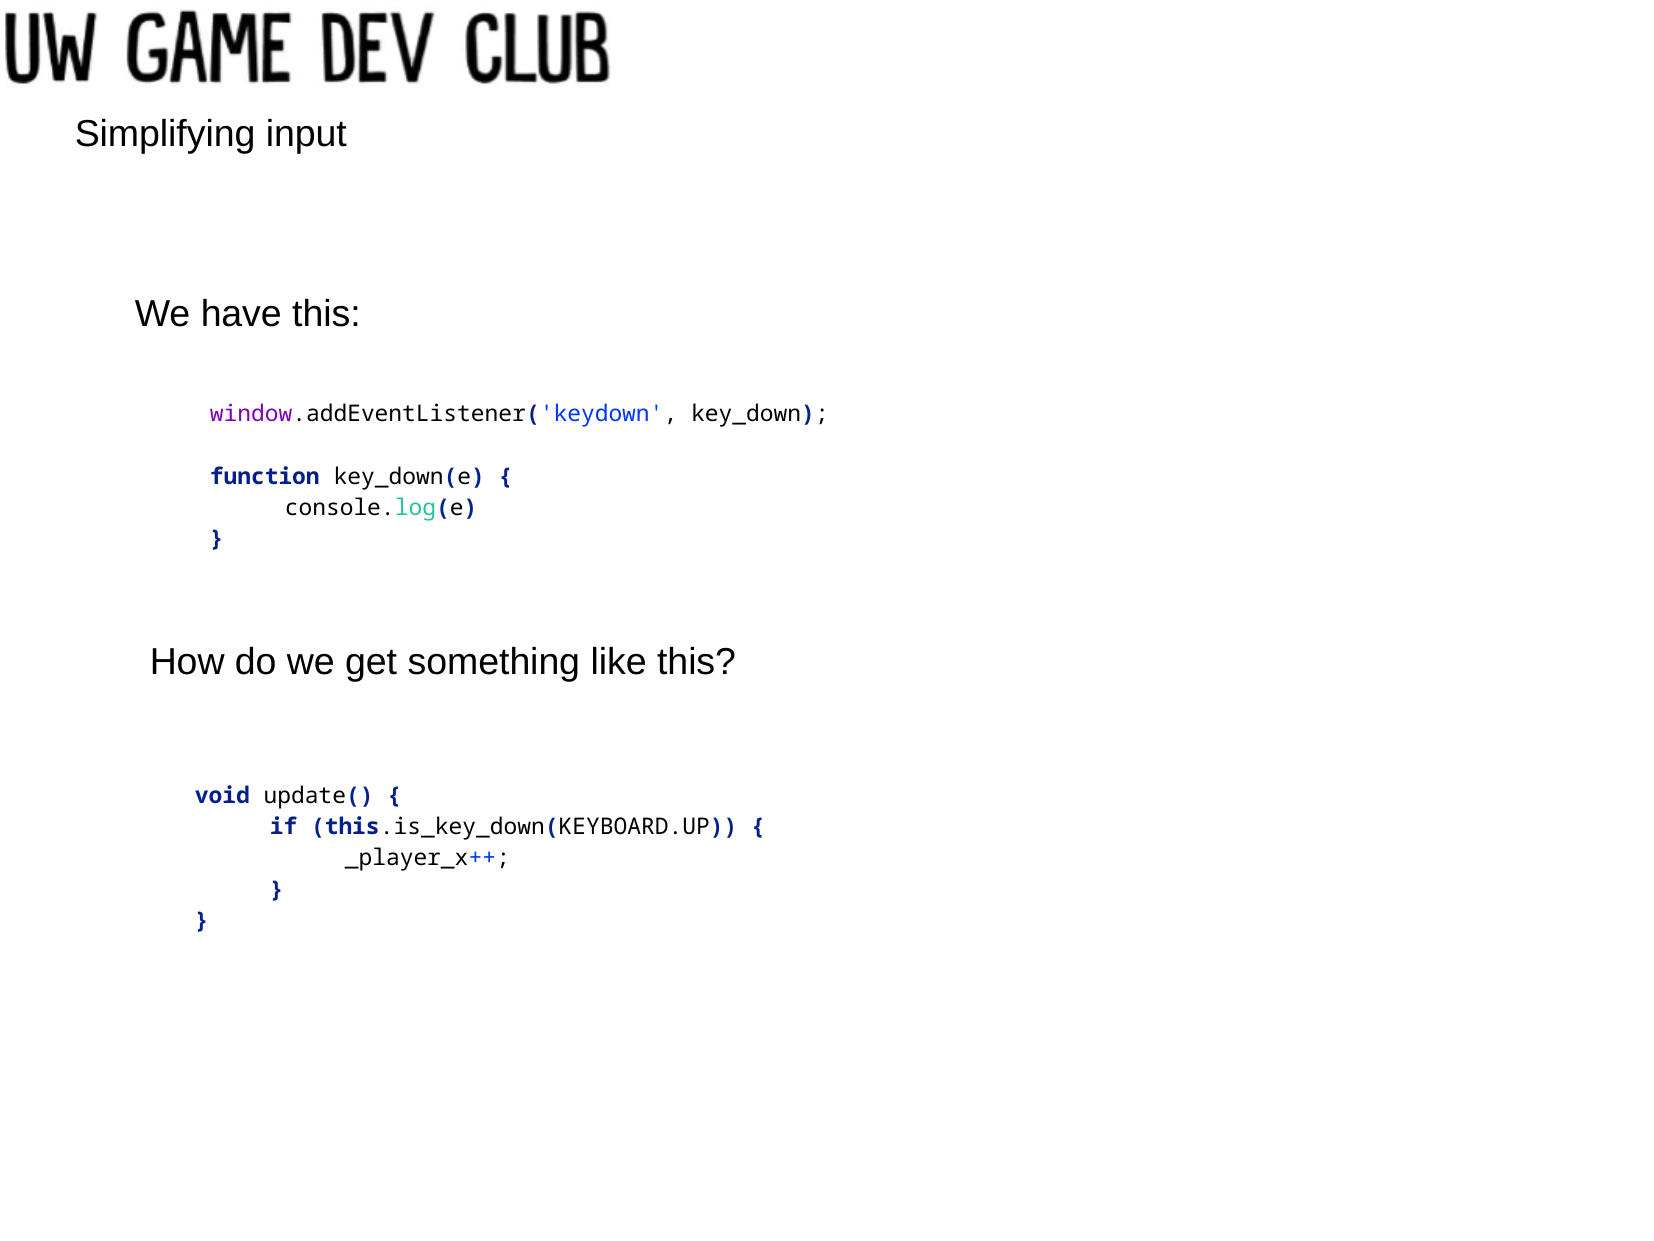

Simplifying input
We have this:
window.addEventListener('keydown', key_down);
function key_down(e) {
	console.log(e)
}
How do we get something like this?
void update() {
	if (this.is_key_down(KEYBOARD.UP)) {
		_player_x++;
	}
}